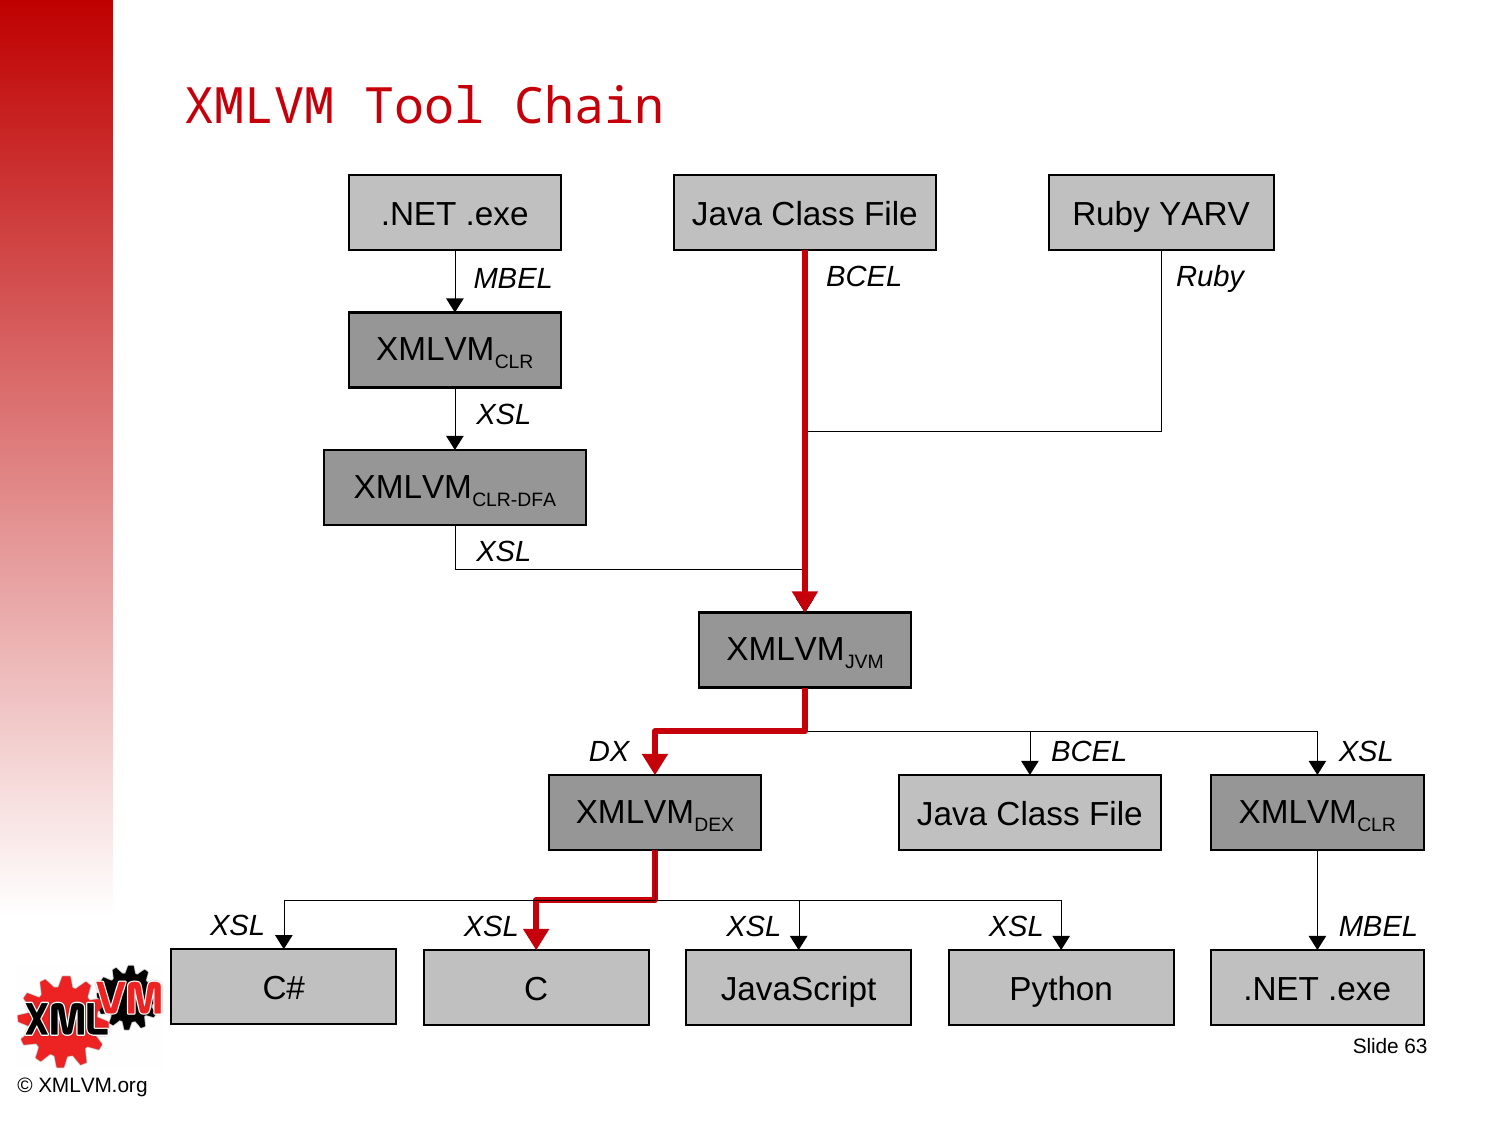

# XMLVM Tool Chain
.NET .exe
Java Class File
Ruby YARV
BCEL
Ruby
MBEL
XMLVMCLR
XSL
XMLVMCLR-DFA
XSL
XMLVMJVM
DX
BCEL
XSL
XMLVMDEX
Java Class File
XMLVMCLR
XSL
XSL
XSL
XSL
MBEL
C#
C
JavaScript
Python
.NET .exe